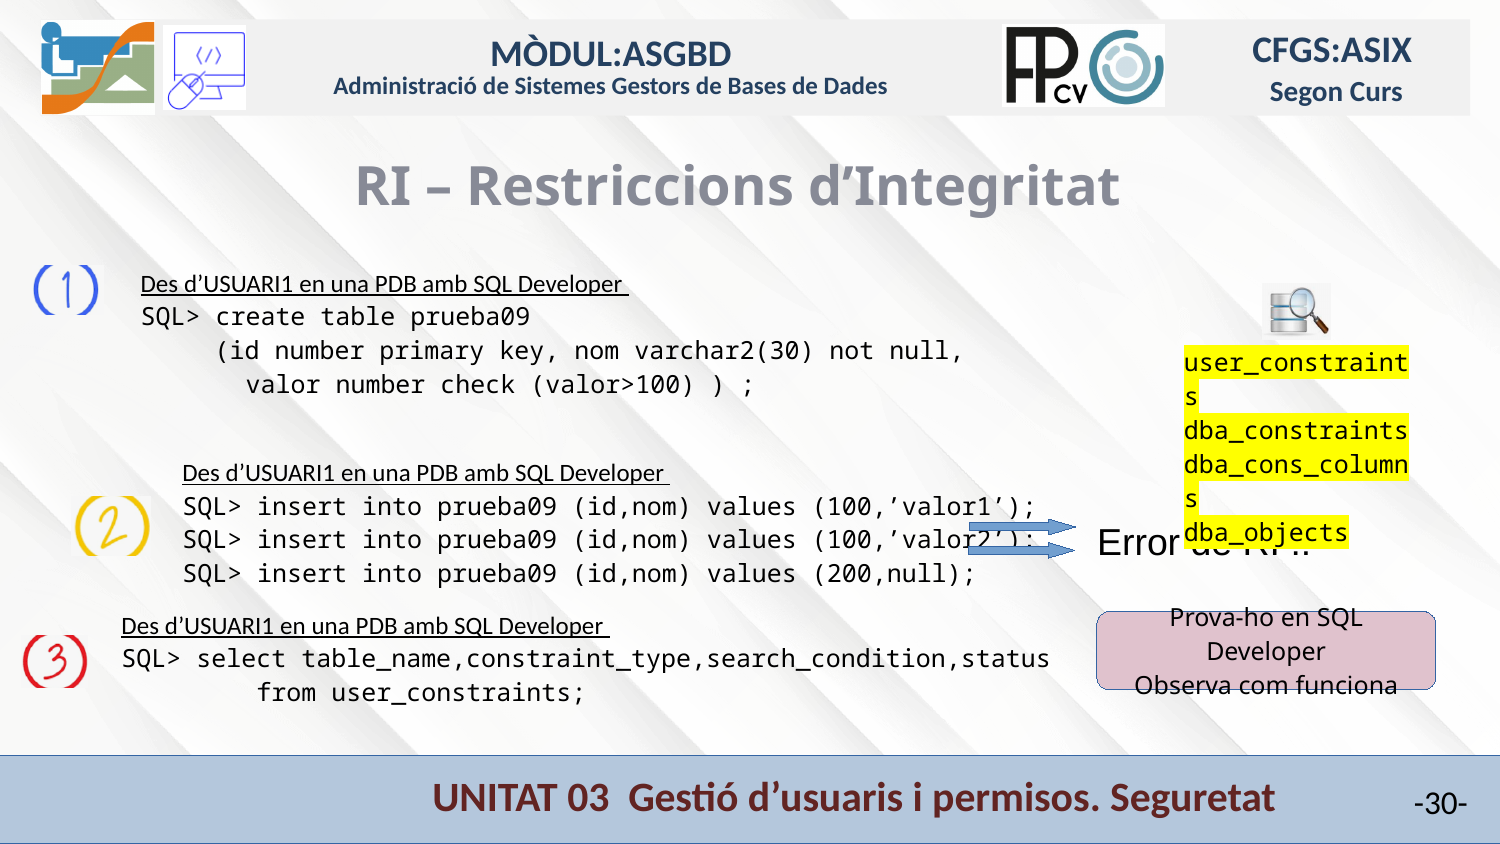

# RI – Restriccions d’Integritat
Des d’USUARI1 en una PDB amb SQL Developer
SQL> create table prueba09
	(id number primary key, nom varchar2(30) not null,
 valor number check (valor>100) ) ;
user_constraints
dba_constraints
dba_cons_columns
dba_objects
Des d’USUARI1 en una PDB amb SQL Developer
SQL> insert into prueba09 (id,nom) values (100,’valor1’);
SQL> insert into prueba09 (id,nom) values (100,’valor2’);
SQL> insert into prueba09 (id,nom) values (200,null);
Error de RI !!
Des d’USUARI1 en una PDB amb SQL Developer
SQL> select table_name,constraint_type,search_condition,status
 from user_constraints;
Prova-ho en SQL Developer
Observa com funciona